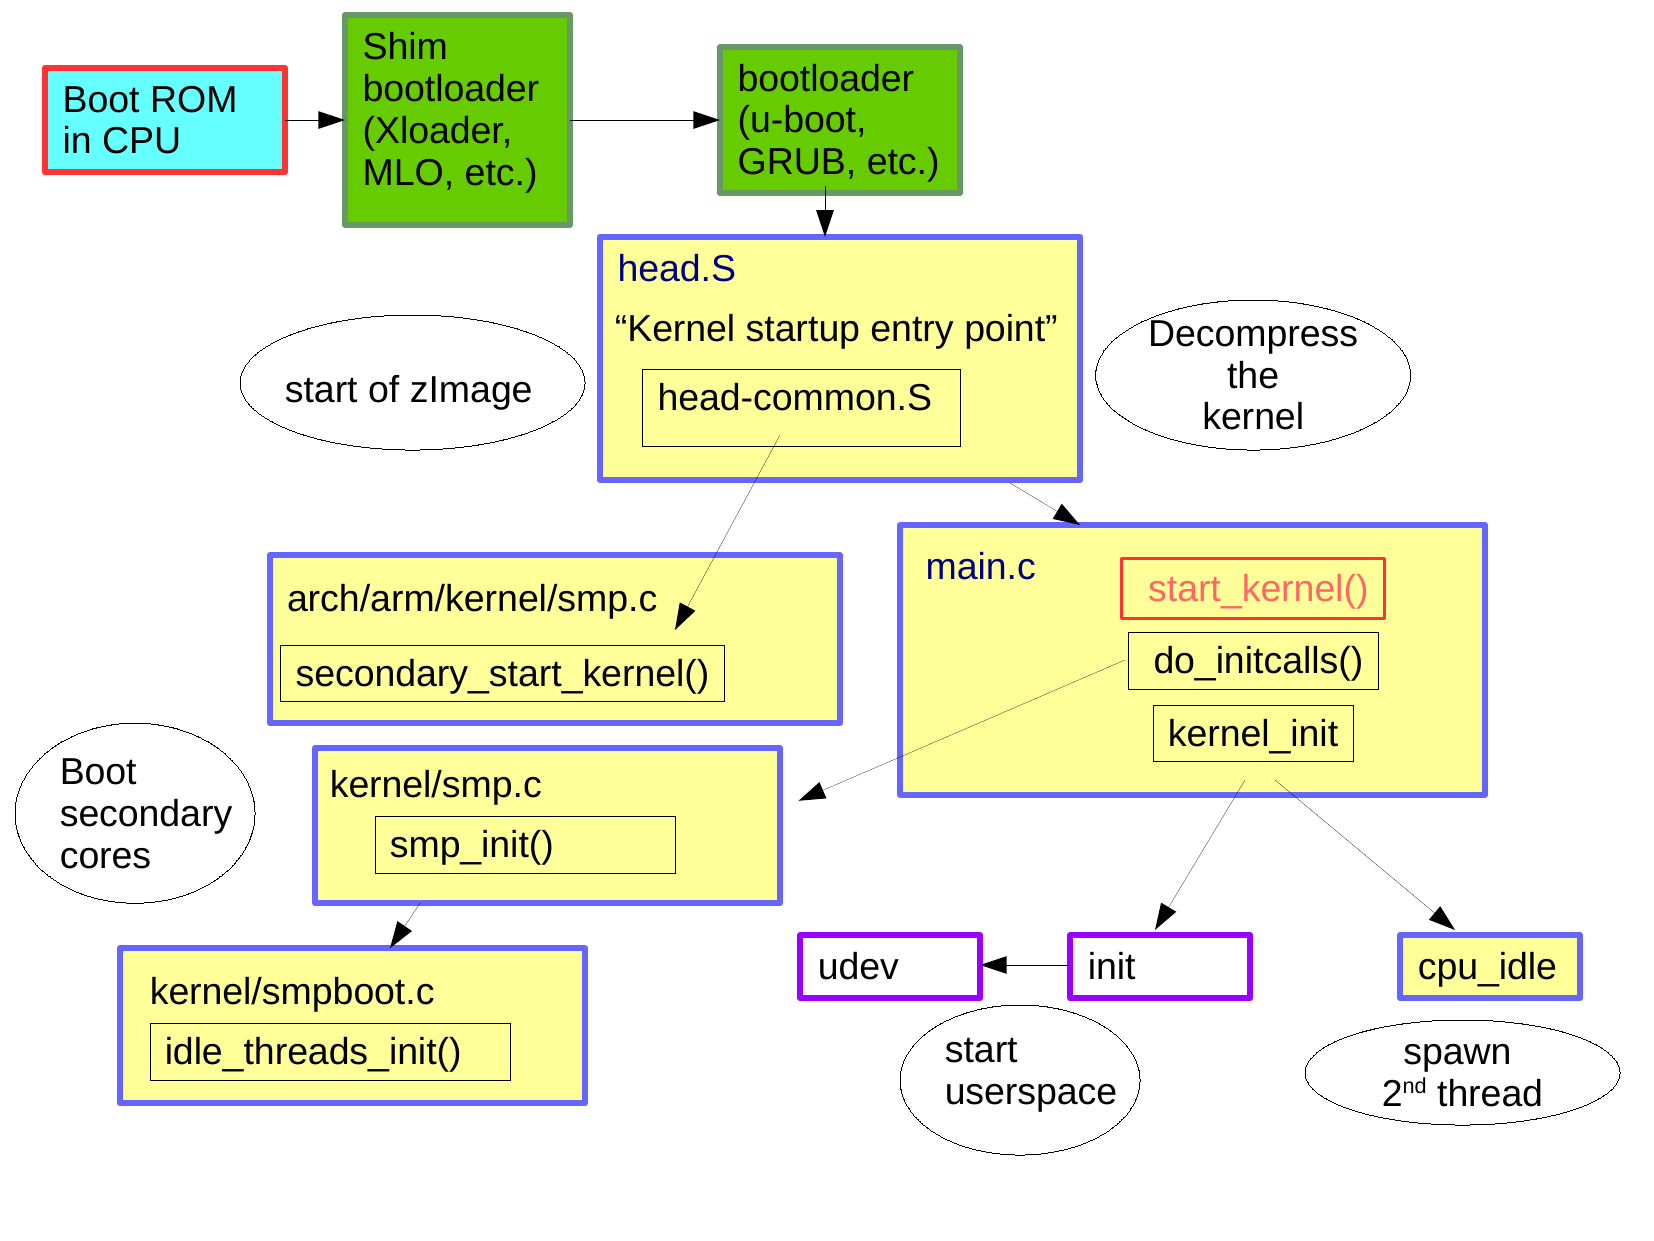

Shim bootloader
(Xloader, MLO, etc.)
bootloader (u-boot, GRUB, etc.)
Boot ROM in CPU
head.S
“Kernel startup entry point”
Decompress
the
kernel
start of zImage
head-common.S
main.c
 start_kernel()
arch/arm/kernel/smp.c
 do_initcalls()
secondary_start_kernel()
kernel_init
Boot
secondary
cores
kernel/smp.c
smp_init()
udev
init
cpu_idle
kernel/smpboot.c
start
userspace
spawn
2nd thread
idle_threads_init()